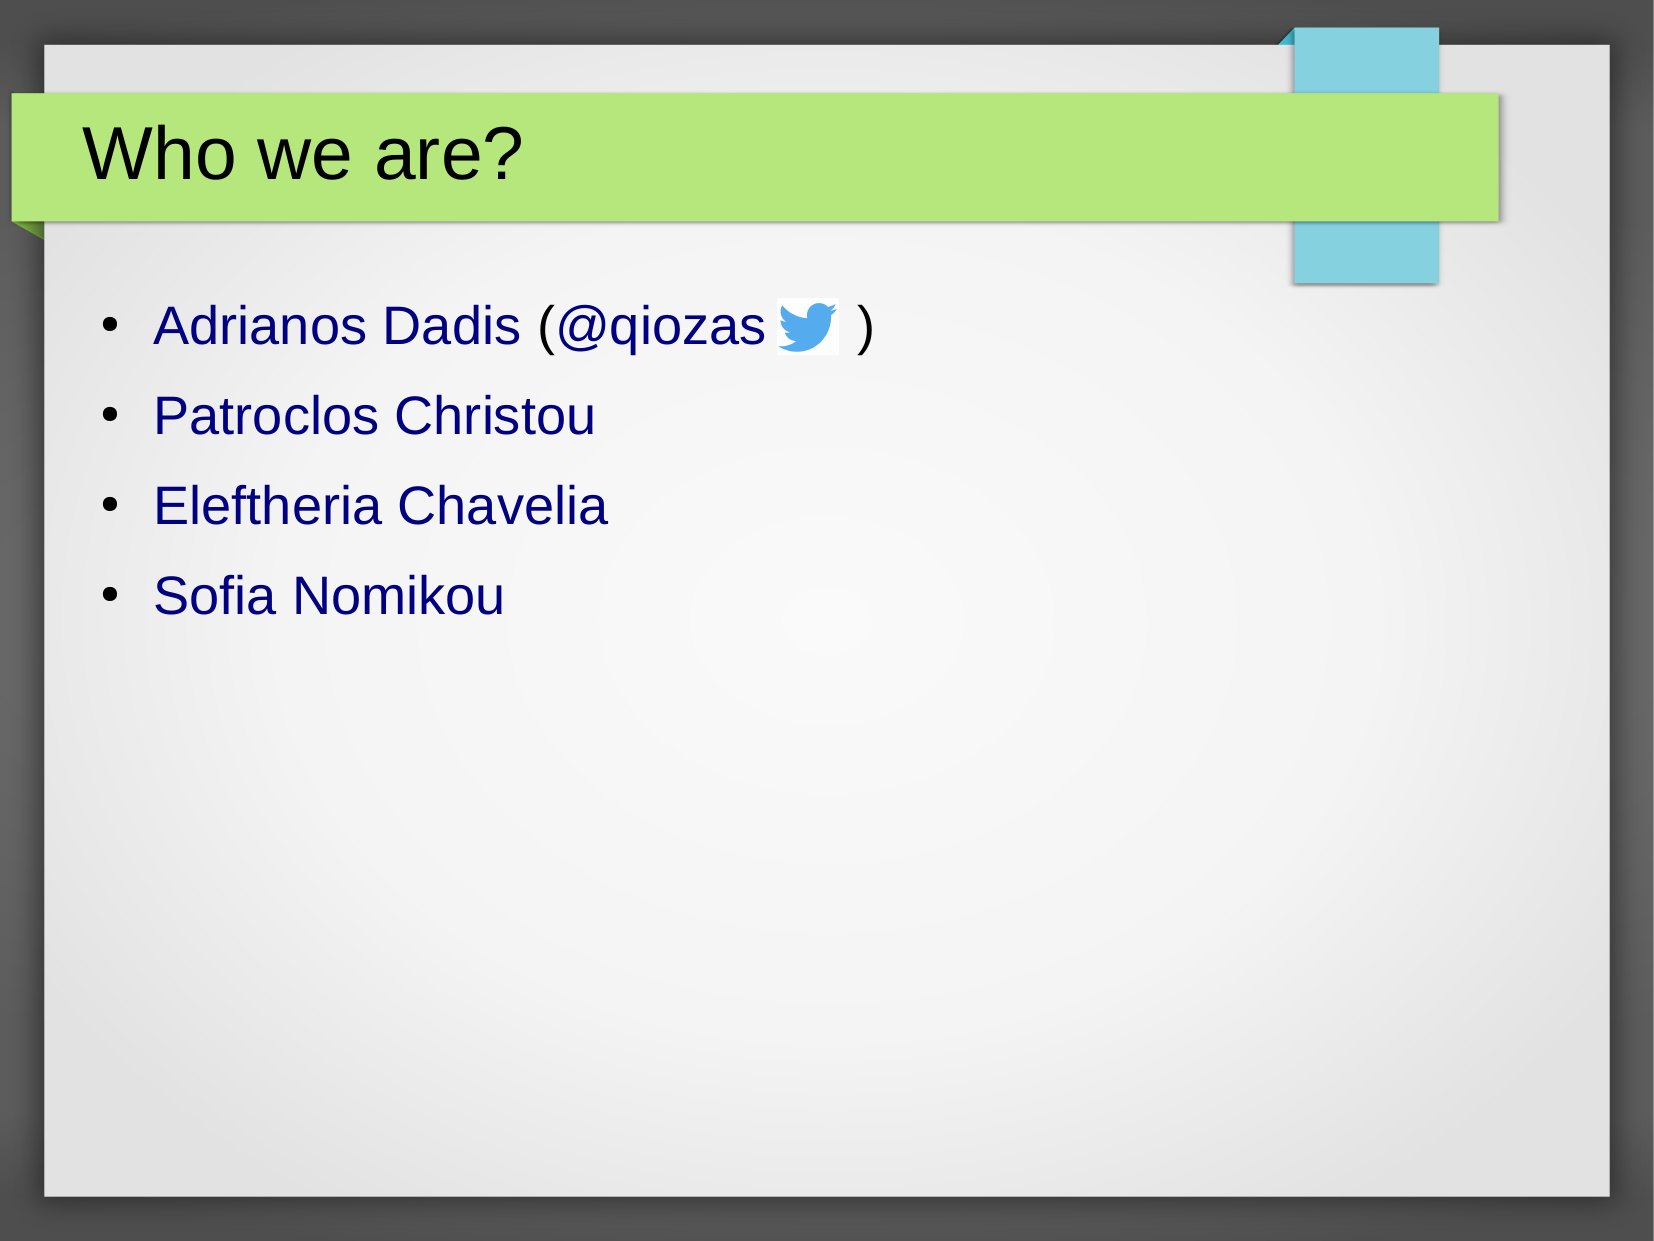

# Who we are?
Adrianos Dadis (@qiozas )
Patroclos Christou
Eleftheria Chavelia
Sofia Nomikou